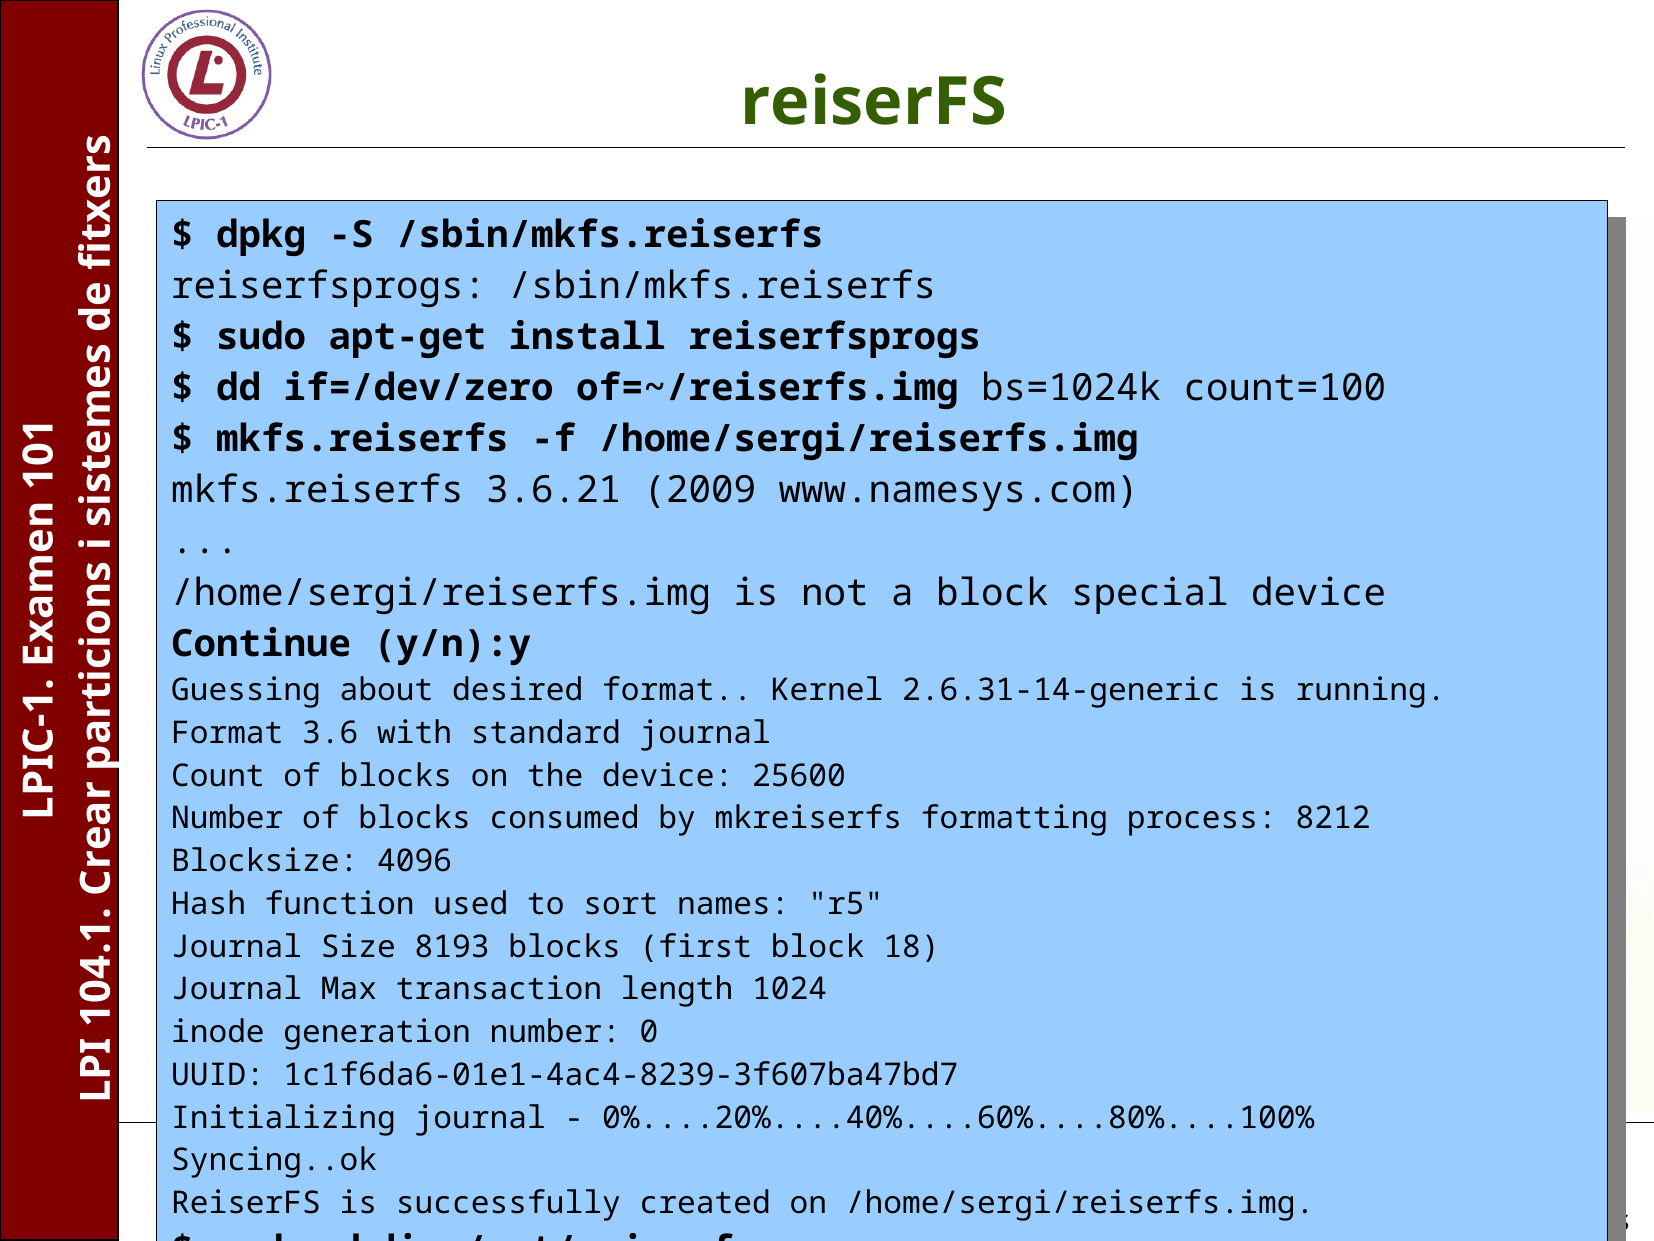

# reiserFS
$ dpkg -S /sbin/mkfs.reiserfs
reiserfsprogs: /sbin/mkfs.reiserfs
$ sudo apt-get install reiserfsprogs
$ dd if=/dev/zero of=~/reiserfs.img bs=1024k count=100
$ mkfs.reiserfs -f /home/sergi/reiserfs.img
mkfs.reiserfs 3.6.21 (2009 www.namesys.com)
...
/home/sergi/reiserfs.img is not a block special device
Continue (y/n):y
Guessing about desired format.. Kernel 2.6.31-14-generic is running.
Format 3.6 with standard journal
Count of blocks on the device: 25600
Number of blocks consumed by mkreiserfs formatting process: 8212
Blocksize: 4096
Hash function used to sort names: "r5"
Journal Size 8193 blocks (first block 18)
Journal Max transaction length 1024
inode generation number: 0
UUID: 1c1f6da6-01e1-4ac4-8239-3f607ba47bd7
Initializing journal - 0%....20%....40%....60%....80%....100%
Syncing..ok
ReiserFS is successfully created on /home/sergi/reiserfs.img.
$ sudo mkdir /mnt/reiserfs
$ sudo mount -o loop /home/sergi/reiserfs.img /mnt/reiserfs
Creació d'un sistema de fitxers